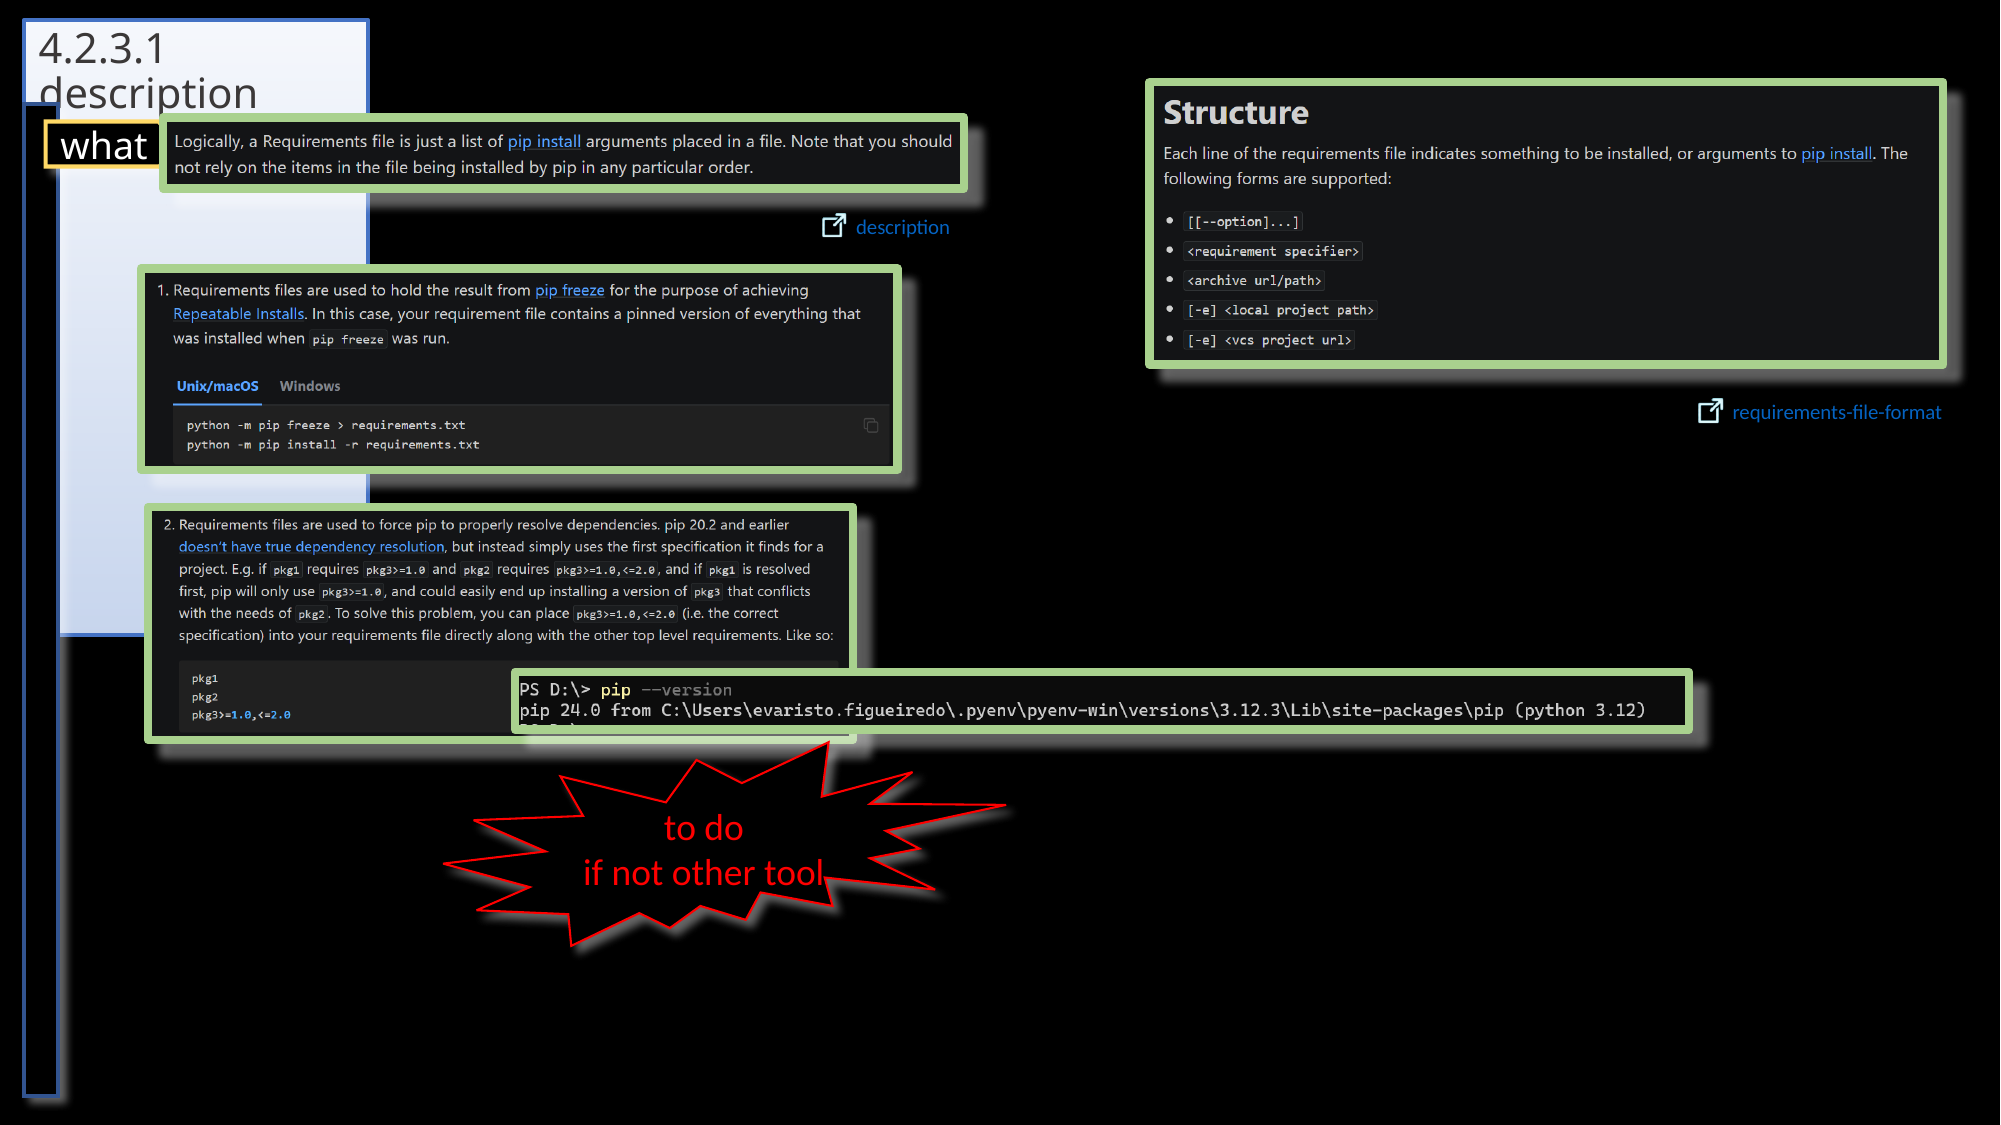

# 4.2.3.1 description
what
description
requirements-file-format
to do
if not other tool